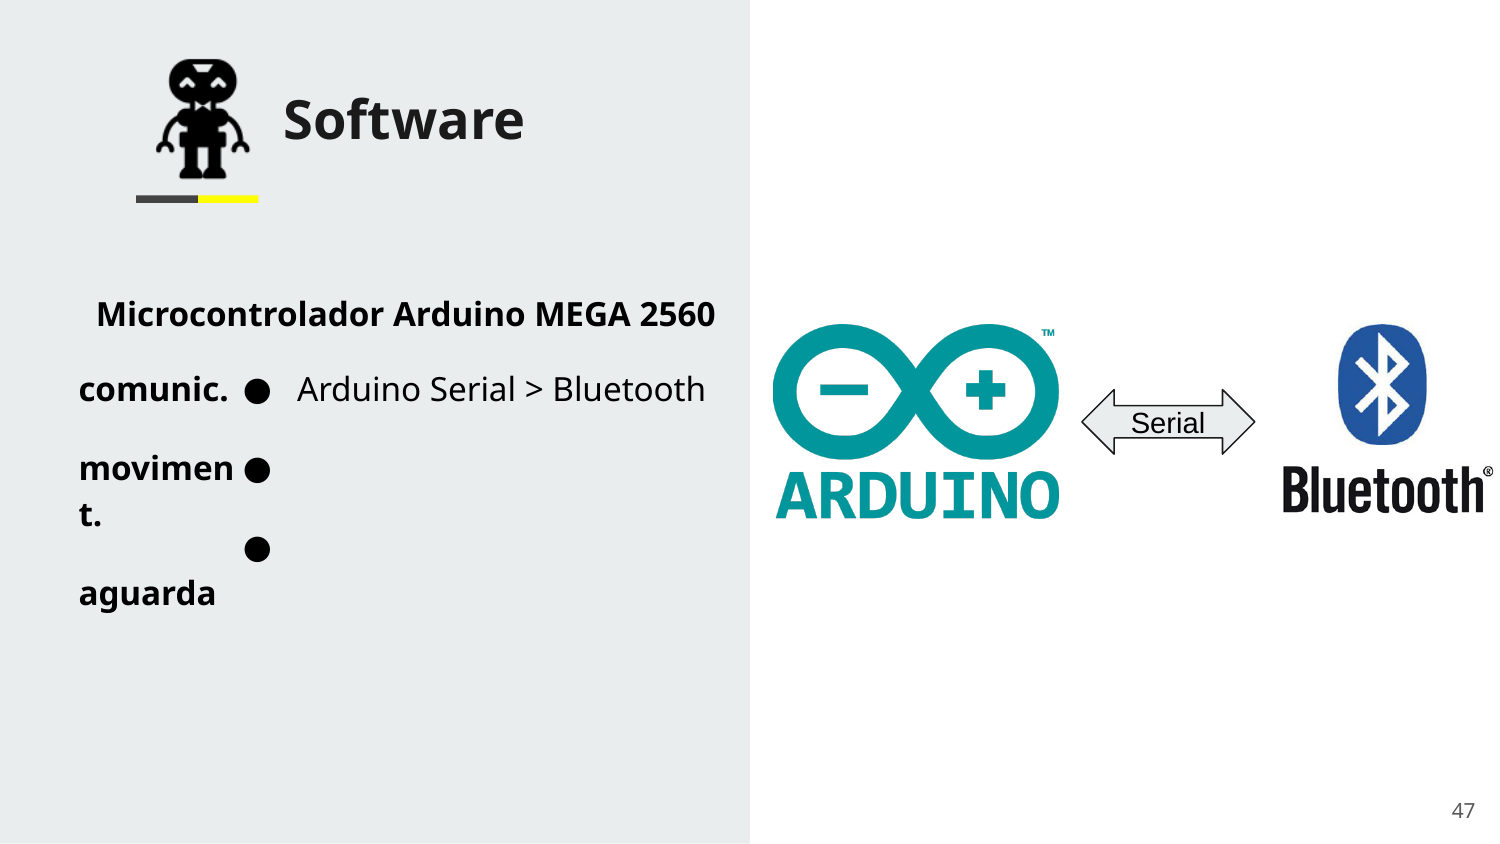

Software
# Microcontrolador Arduino MEGA 2560
comunic.
moviment.
aguarda
Arduino Serial > Bluetooth
Serial